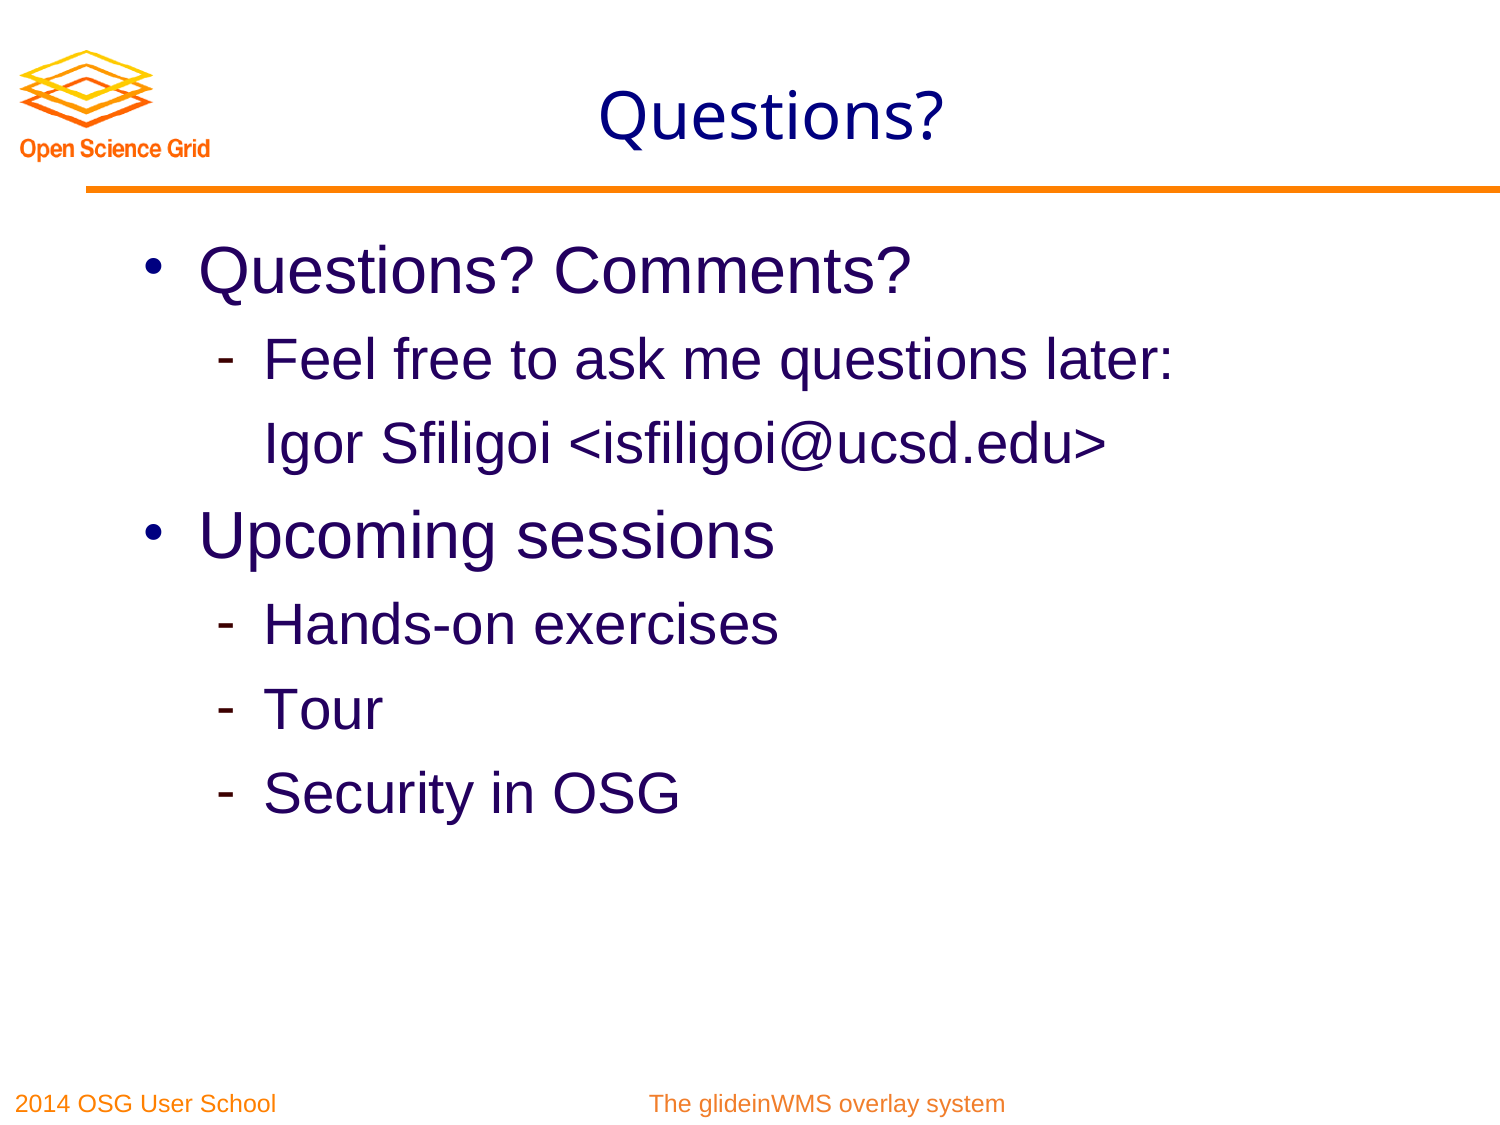

# Questions?
Questions? Comments?
Feel free to ask me questions later:
Igor Sfiligoi <isfiligoi@ucsd.edu>
Upcoming sessions
Hands-on exercises
Tour
Security in OSG